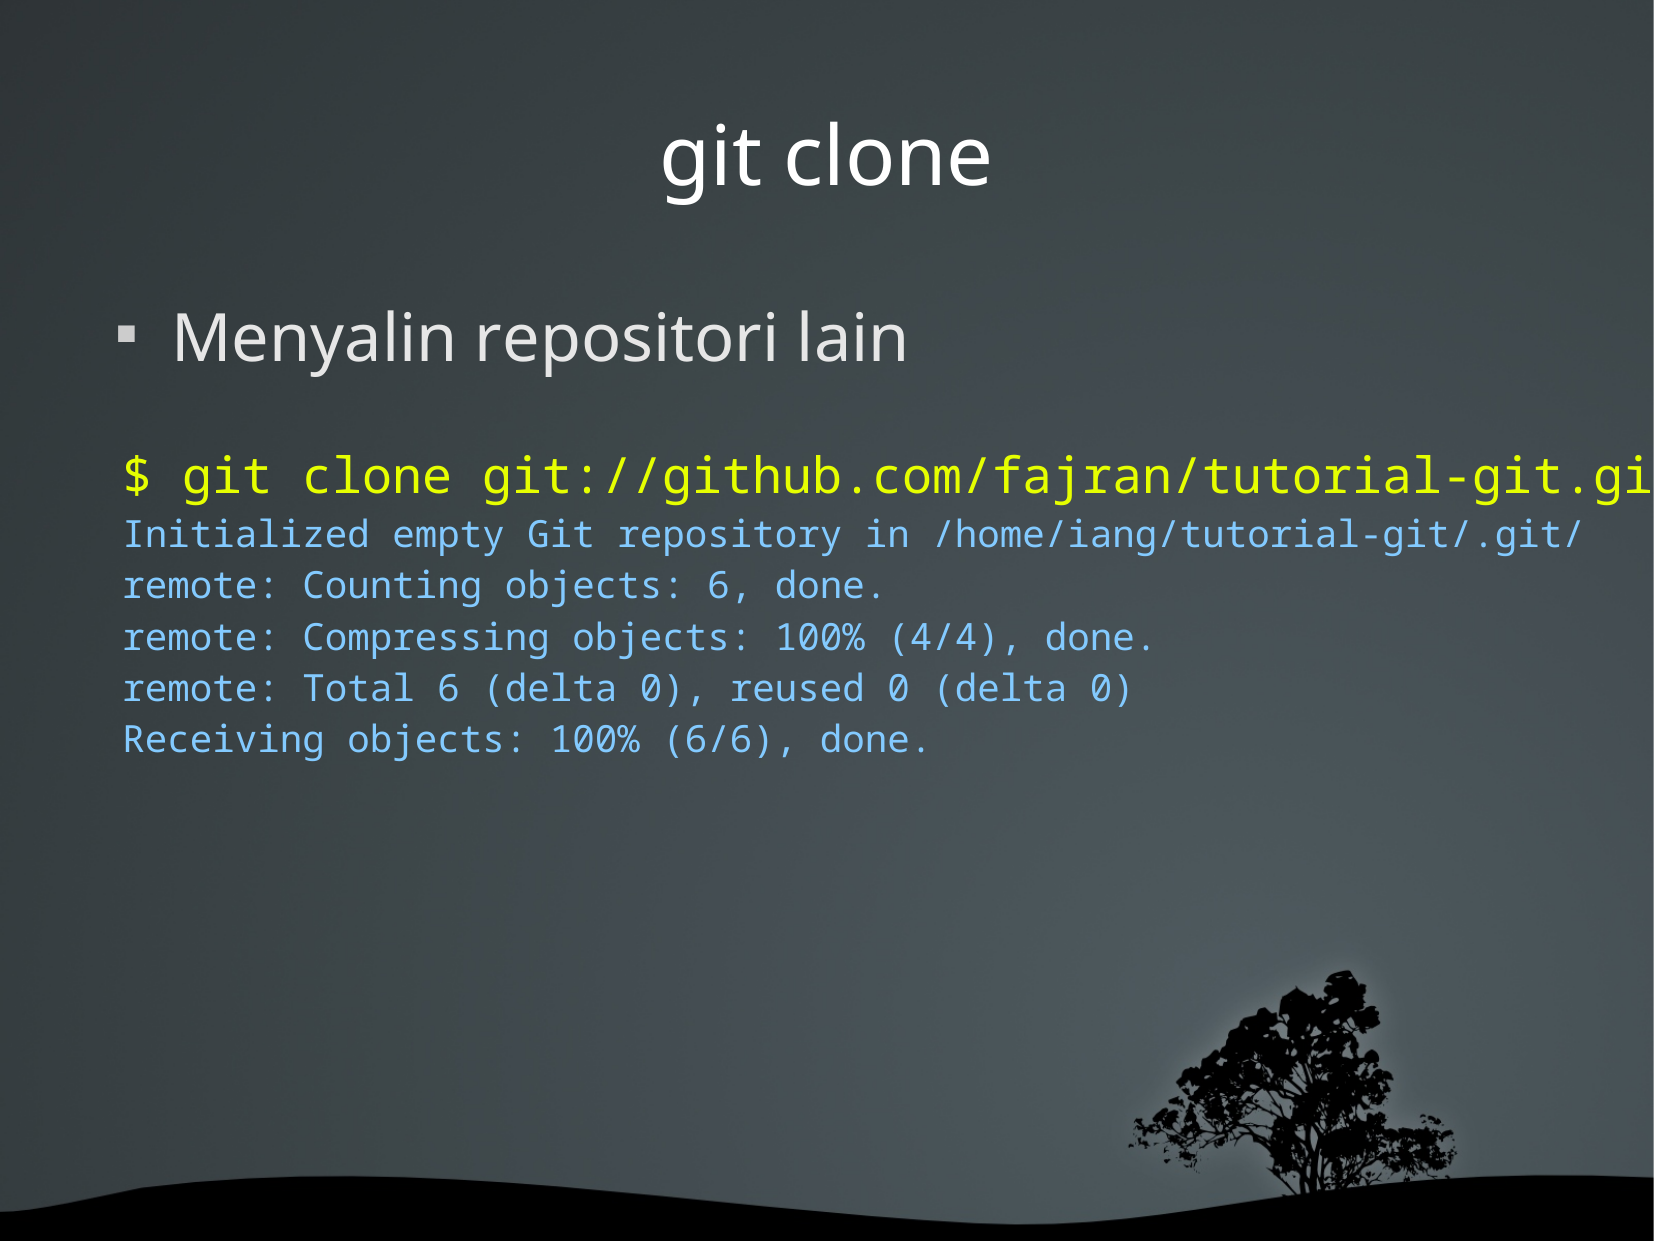

# git clone
Menyalin repositori lain
$ git clone git://github.com/fajran/tutorial-git.git
Initialized empty Git repository in /home/iang/tutorial-git/.git/
remote: Counting objects: 6, done.
remote: Compressing objects: 100% (4/4), done.
remote: Total 6 (delta 0), reused 0 (delta 0)
Receiving objects: 100% (6/6), done.